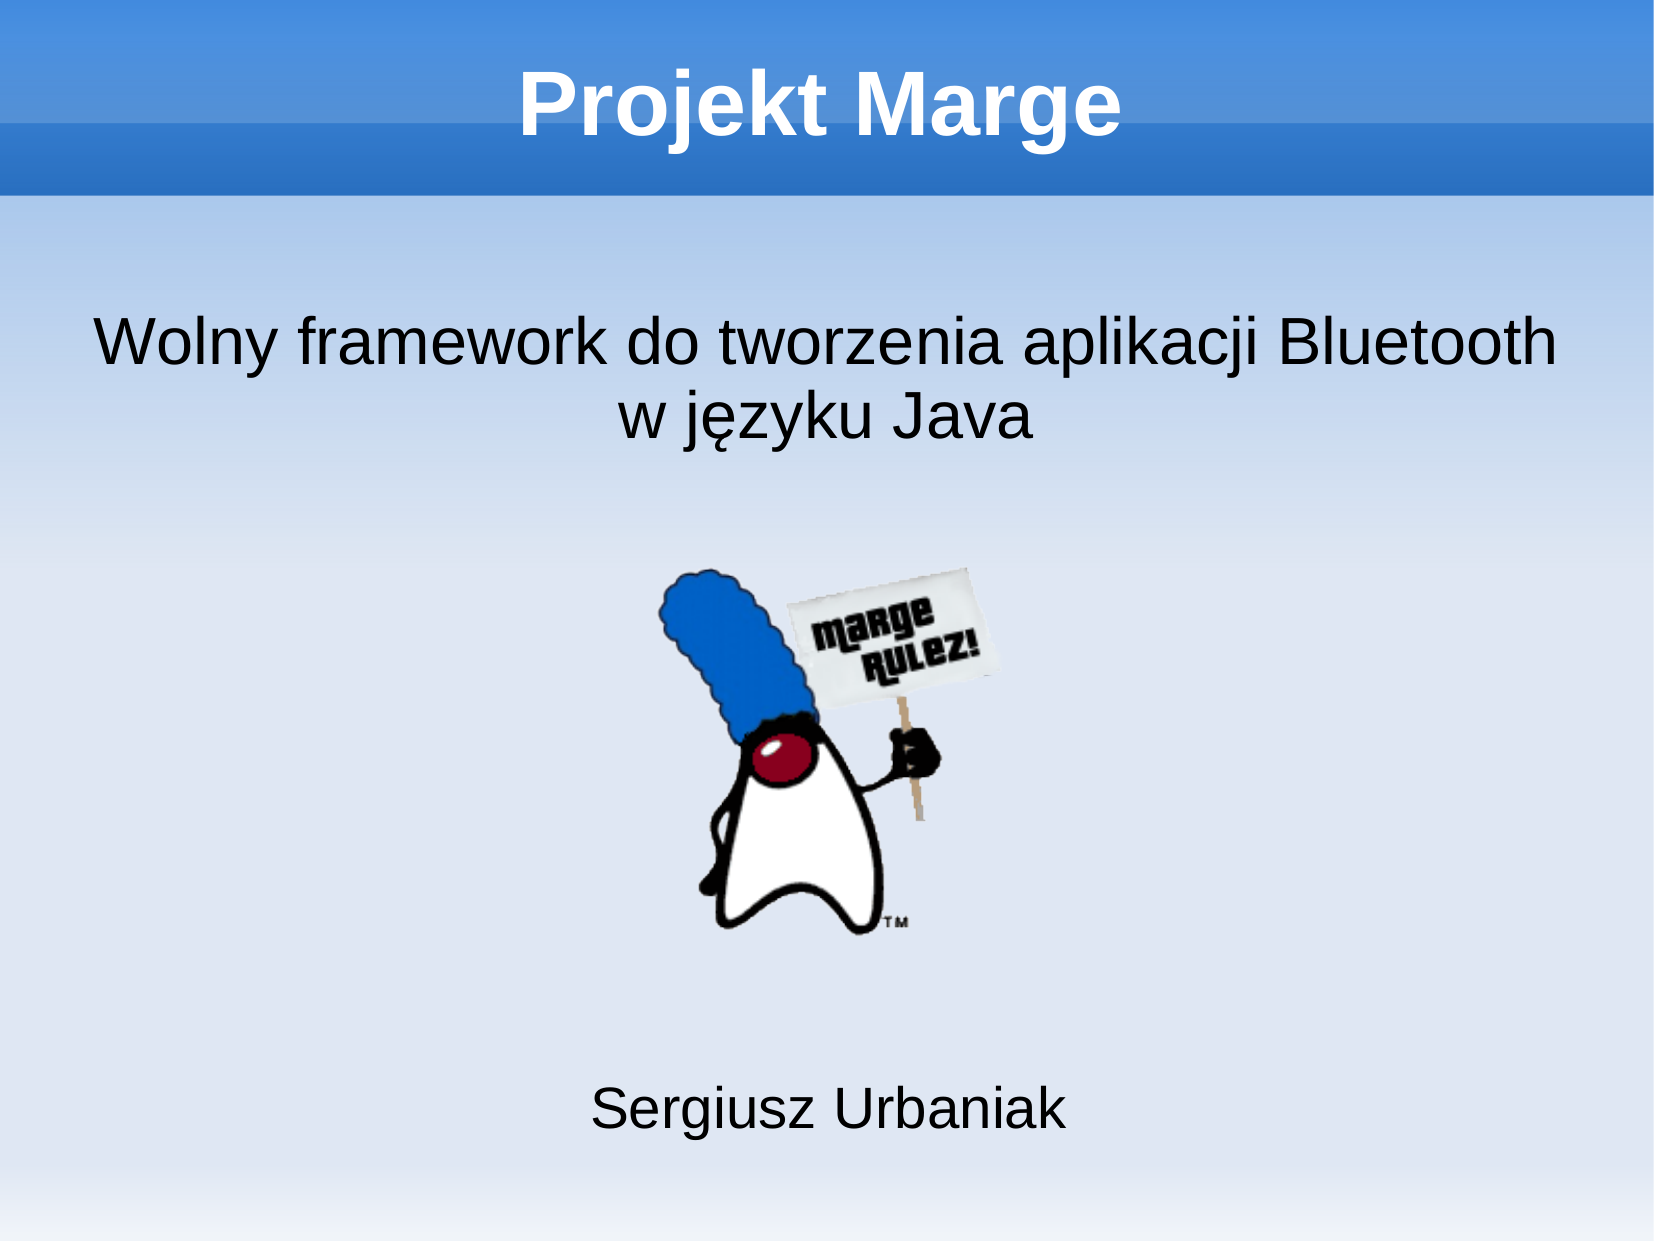

# Projekt Marge
Wolny framework do tworzenia aplikacji Bluetooth w języku Java
Sergiusz Urbaniak